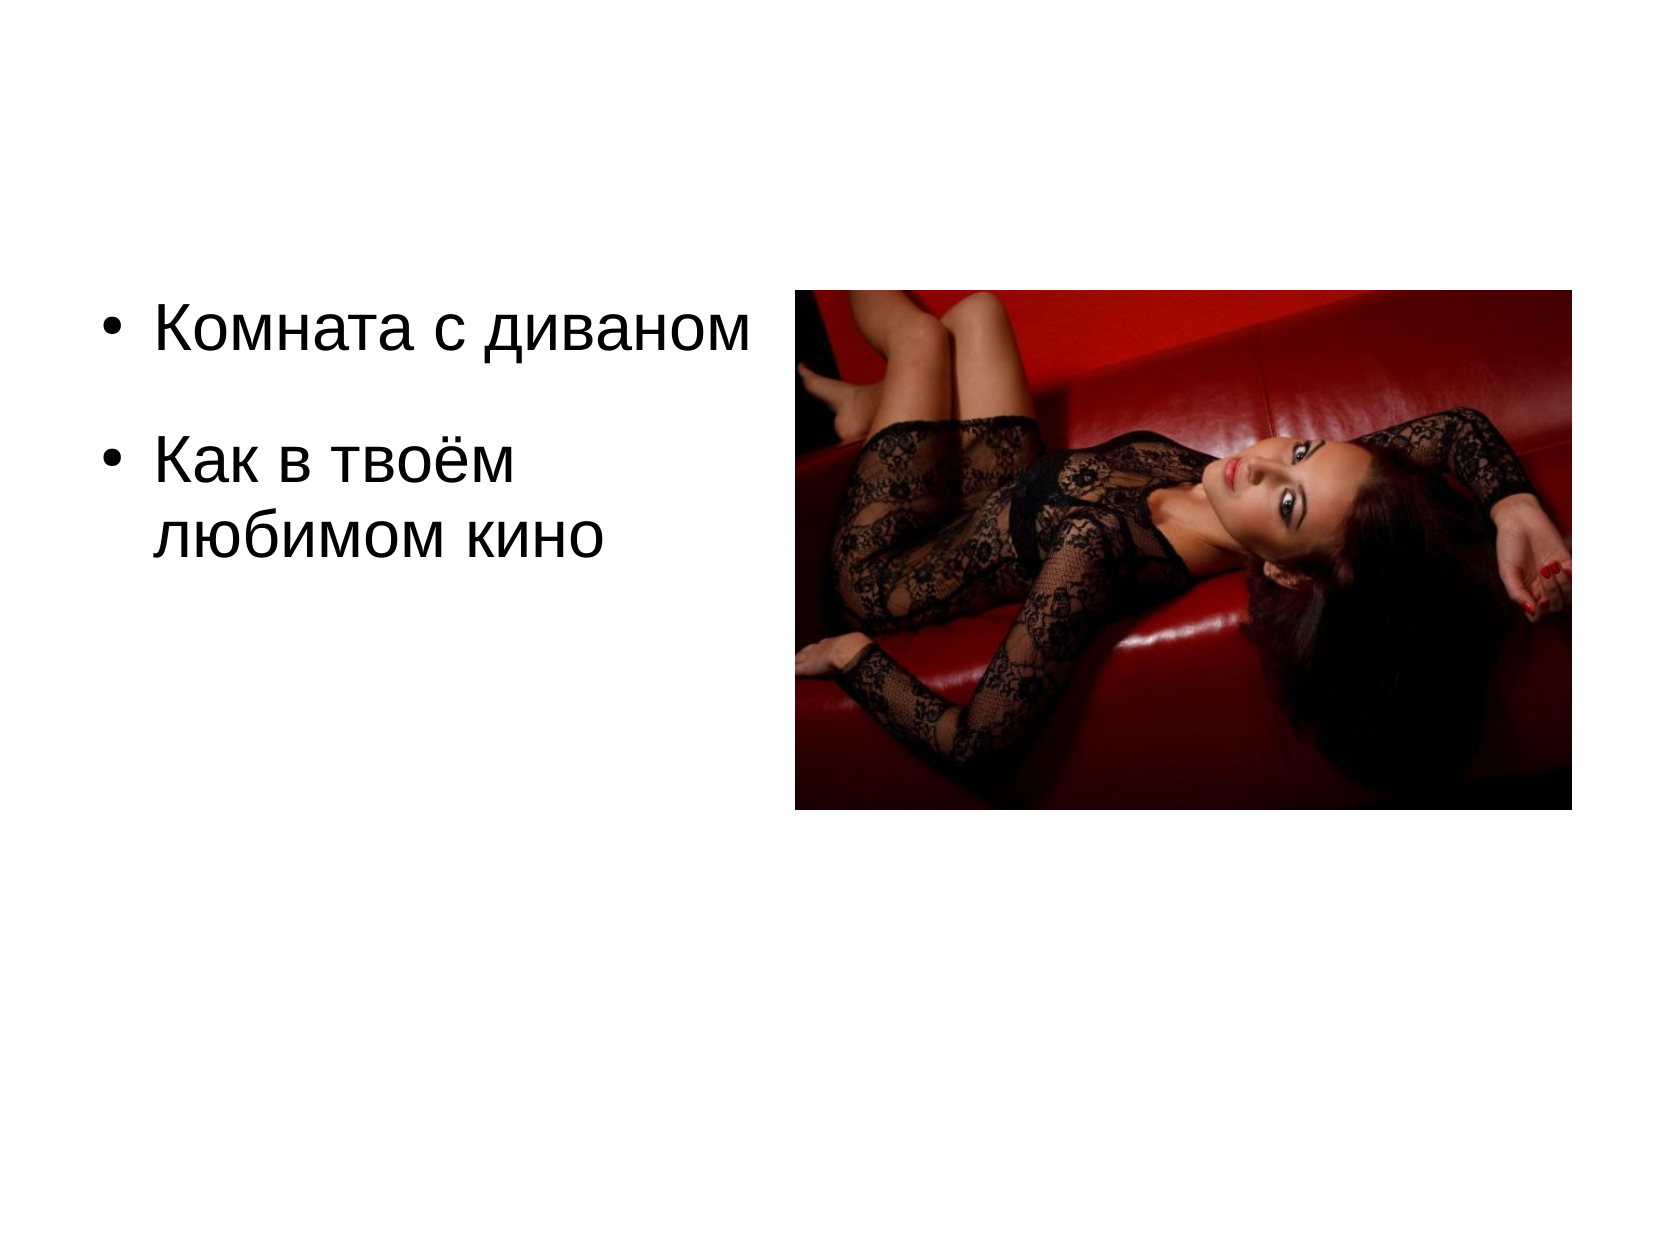

#
Комната с диваном
Как в твоём любимом кино